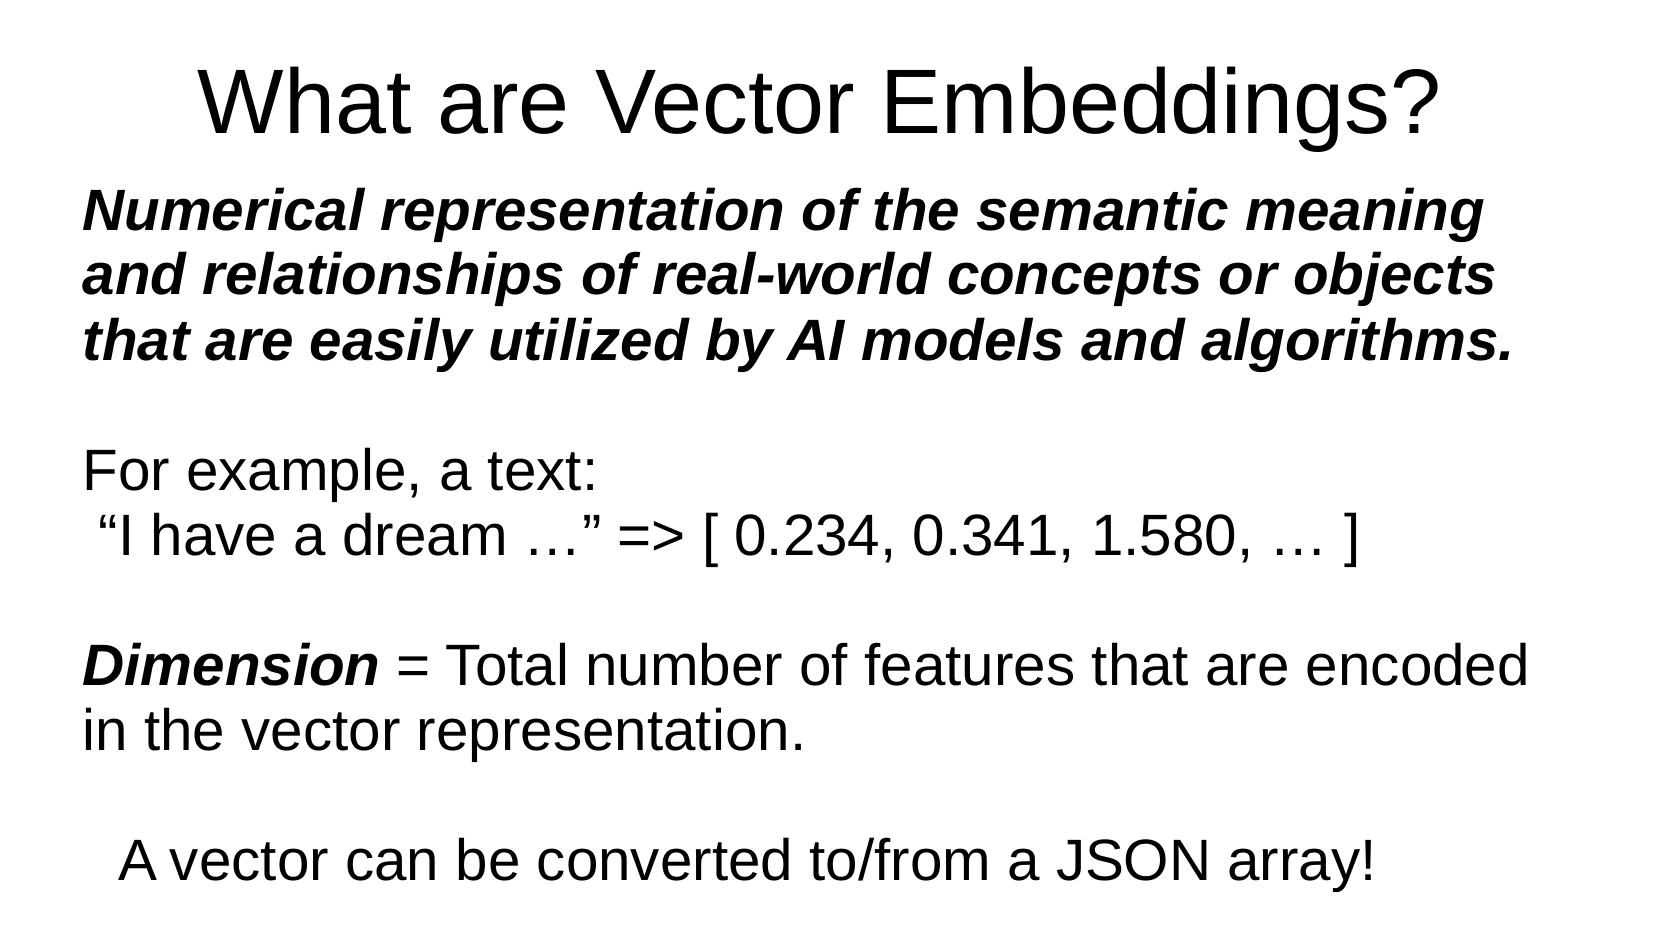

# What are Vector Embeddings?
Numerical representation of the semantic meaning and relationships of real-world concepts or objects that are easily utilized by AI models and algorithms.
For example, a text:
 “I have a dream …” => [ 0.234, 0.341, 1.580, … ]
Dimension = Total number of features that are encoded in the vector representation.
A vector can be converted to/from a JSON array!